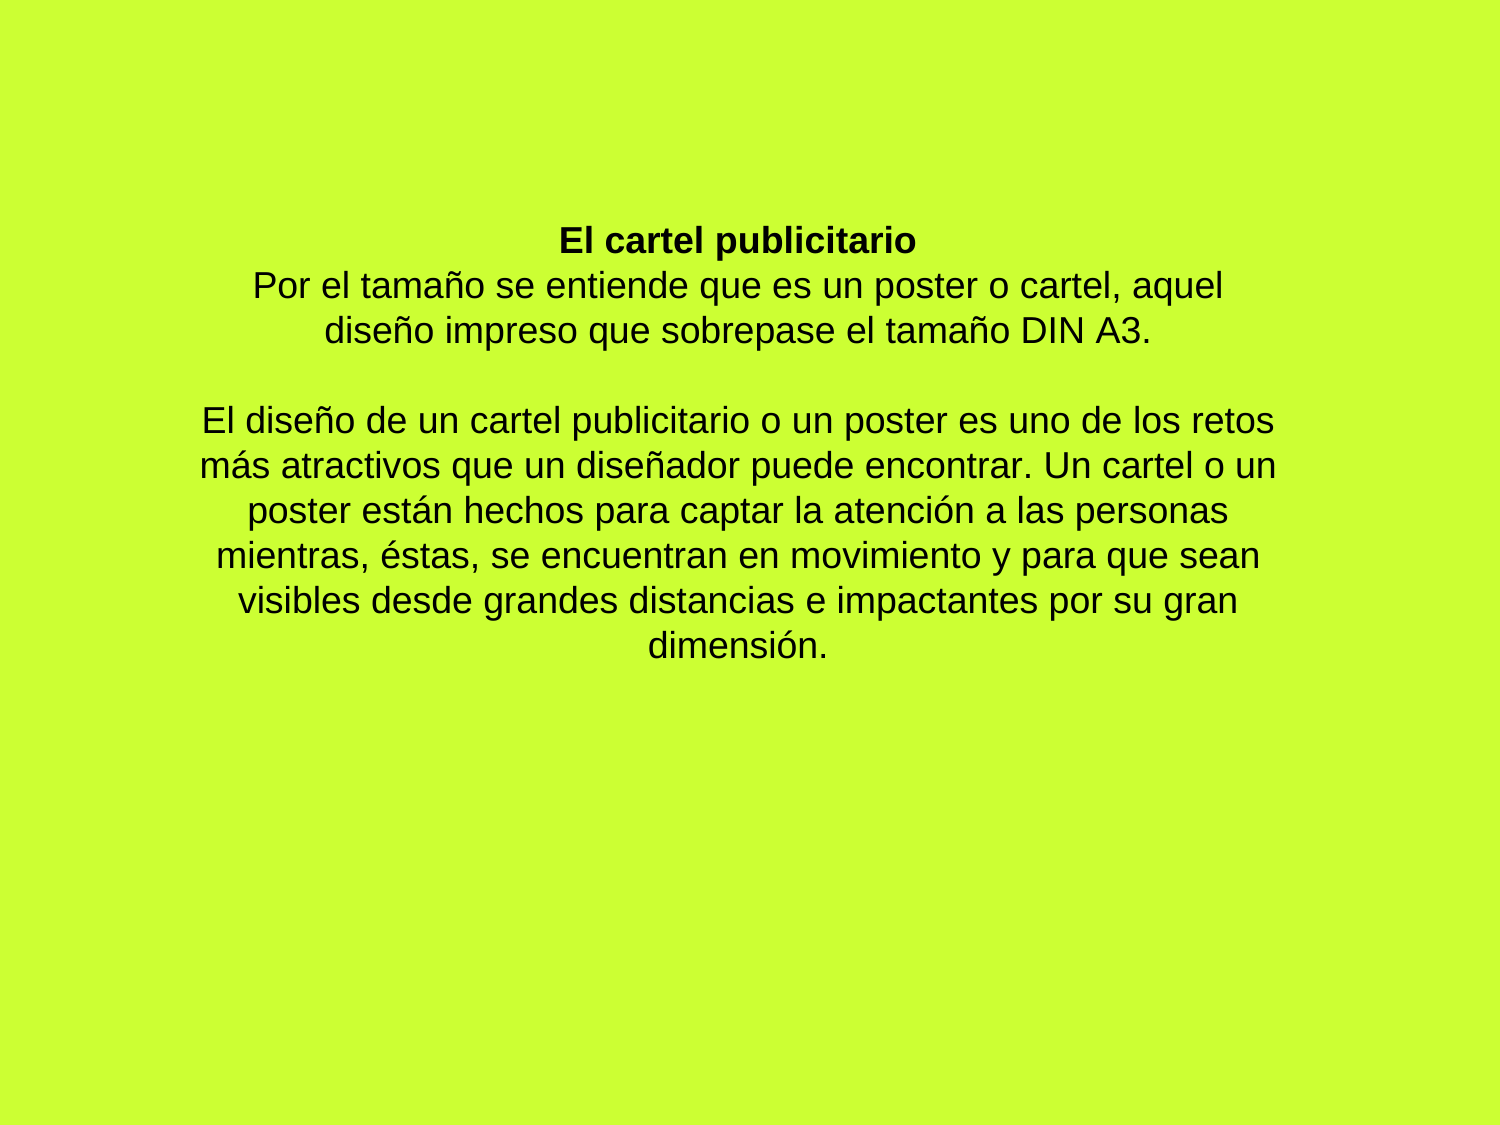

El cartel publicitario
Por el tamaño se entiende que es un poster o cartel, aquel diseño impreso que sobrepase el tamaño DIN A3.
El diseño de un cartel publicitario o un poster es uno de los retos más atractivos que un diseñador puede encontrar. Un cartel o un poster están hechos para captar la atención a las personas mientras, éstas, se encuentran en movimiento y para que sean visibles desde grandes distancias e impactantes por su gran dimensión.